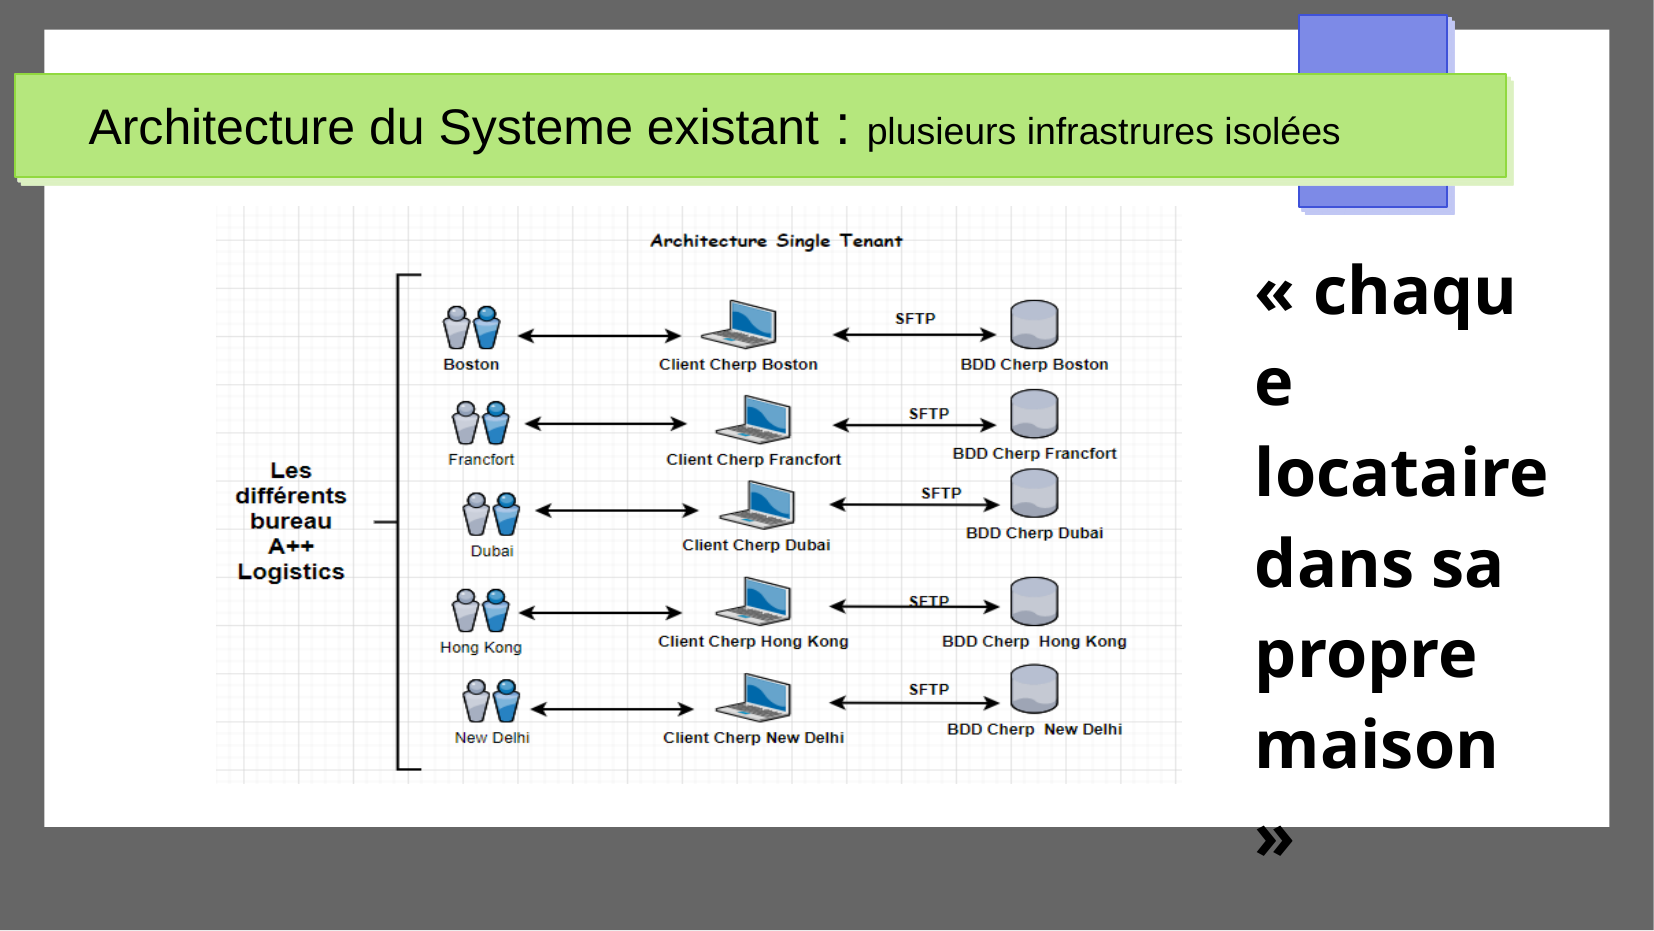

# Architecture du Systeme existant : plusieurs infrastrures isolées
« chaque locataire dans sa propre maison »